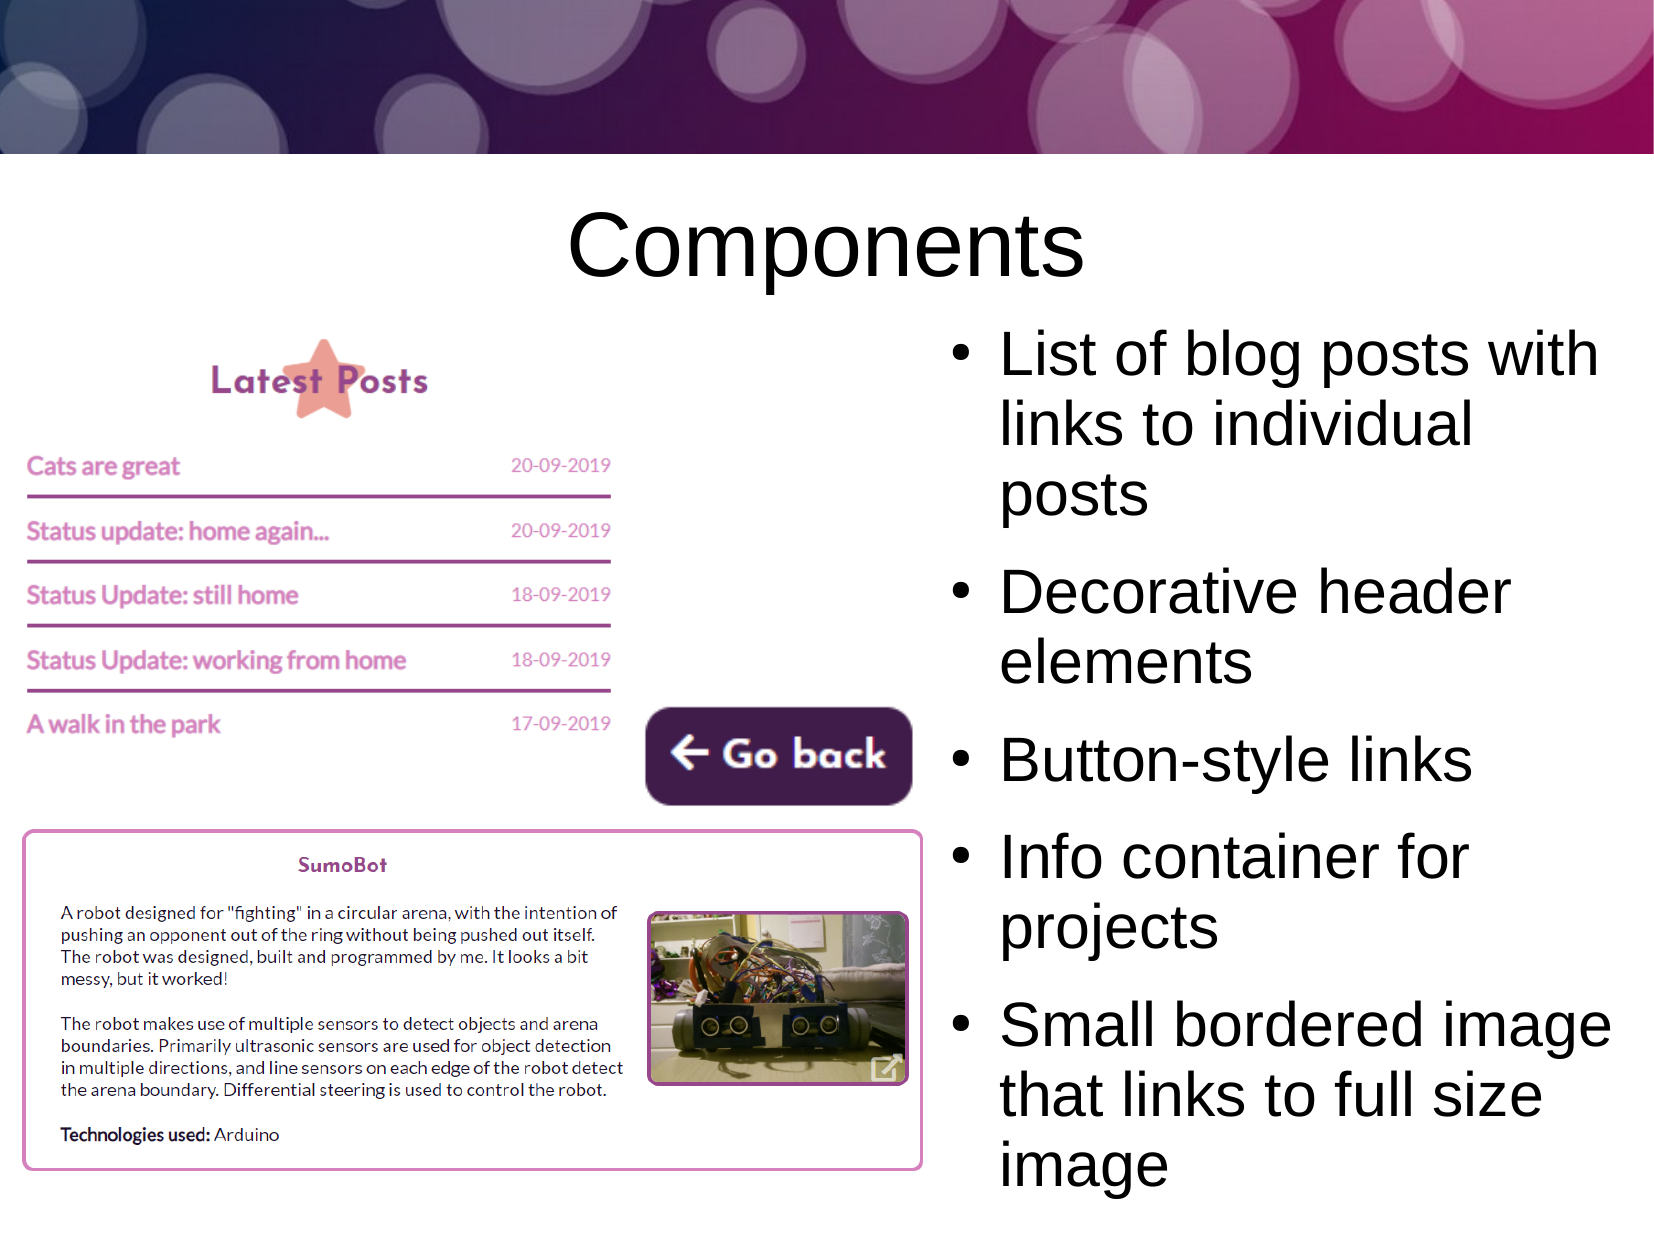

# Components
List of blog posts with links to individual posts
Decorative header elements
Button-style links
Info container for projects
Small bordered image that links to full size image